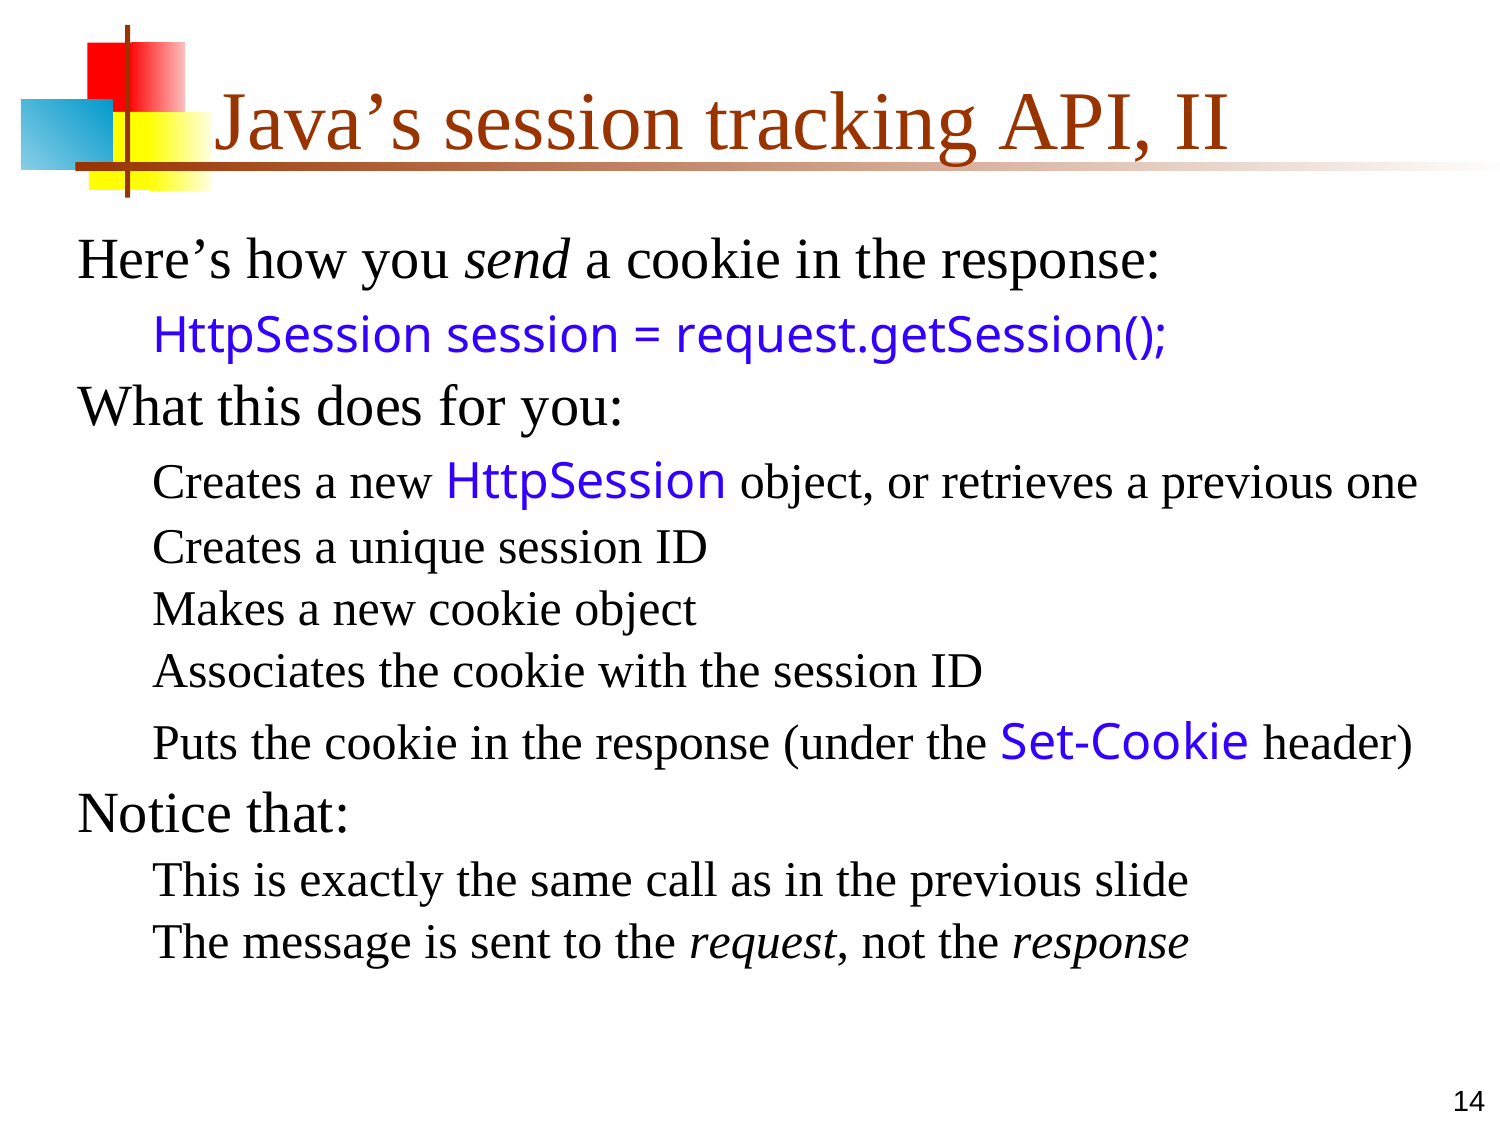

# Java’s session tracking API, II
Here’s how you send a cookie in the response:
HttpSession session = request.getSession();
What this does for you:
Creates a new HttpSession object, or retrieves a previous one
Creates a unique session ID
Makes a new cookie object
Associates the cookie with the session ID
Puts the cookie in the response (under the Set-Cookie header)
Notice that:
This is exactly the same call as in the previous slide
The message is sent to the request, not the response
14